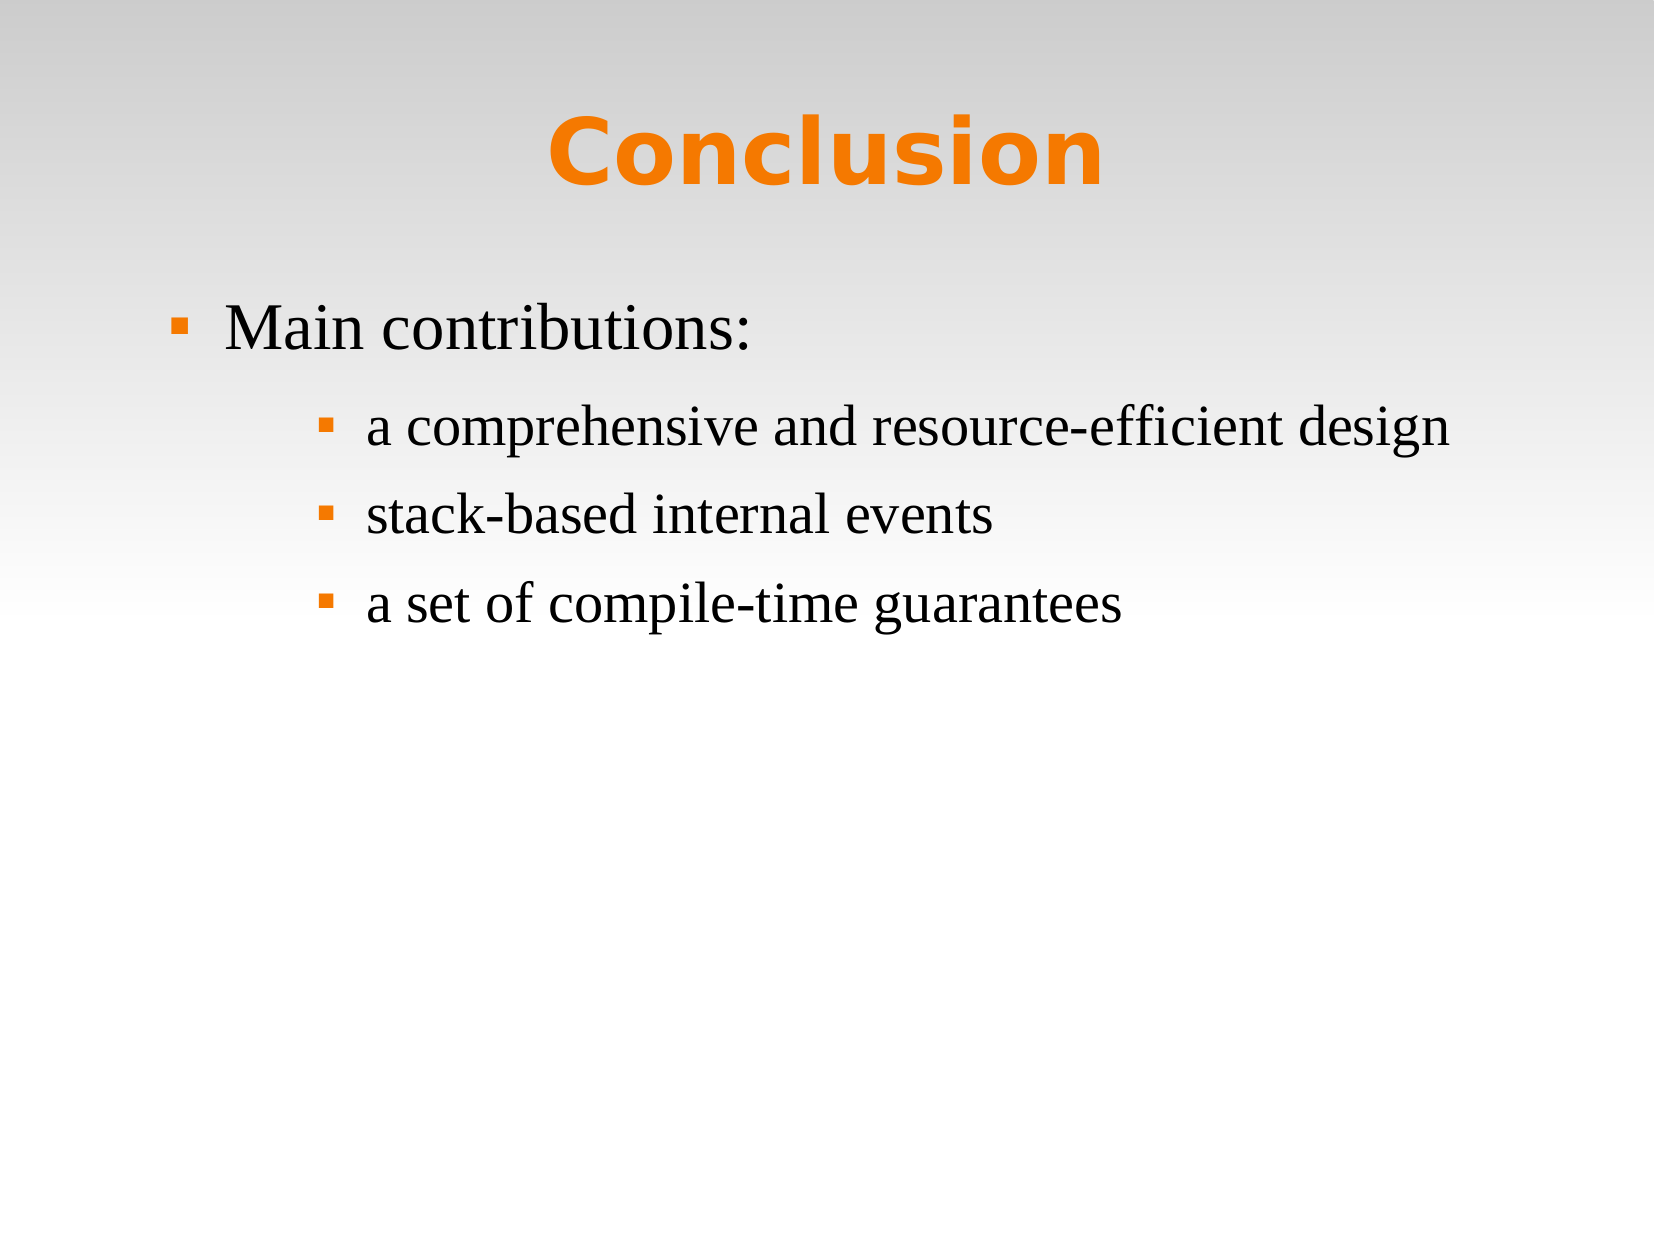

# Conclusion
Main contributions:
a comprehensive and resource-efficient design
stack-based internal events
a set of compile-time guarantees